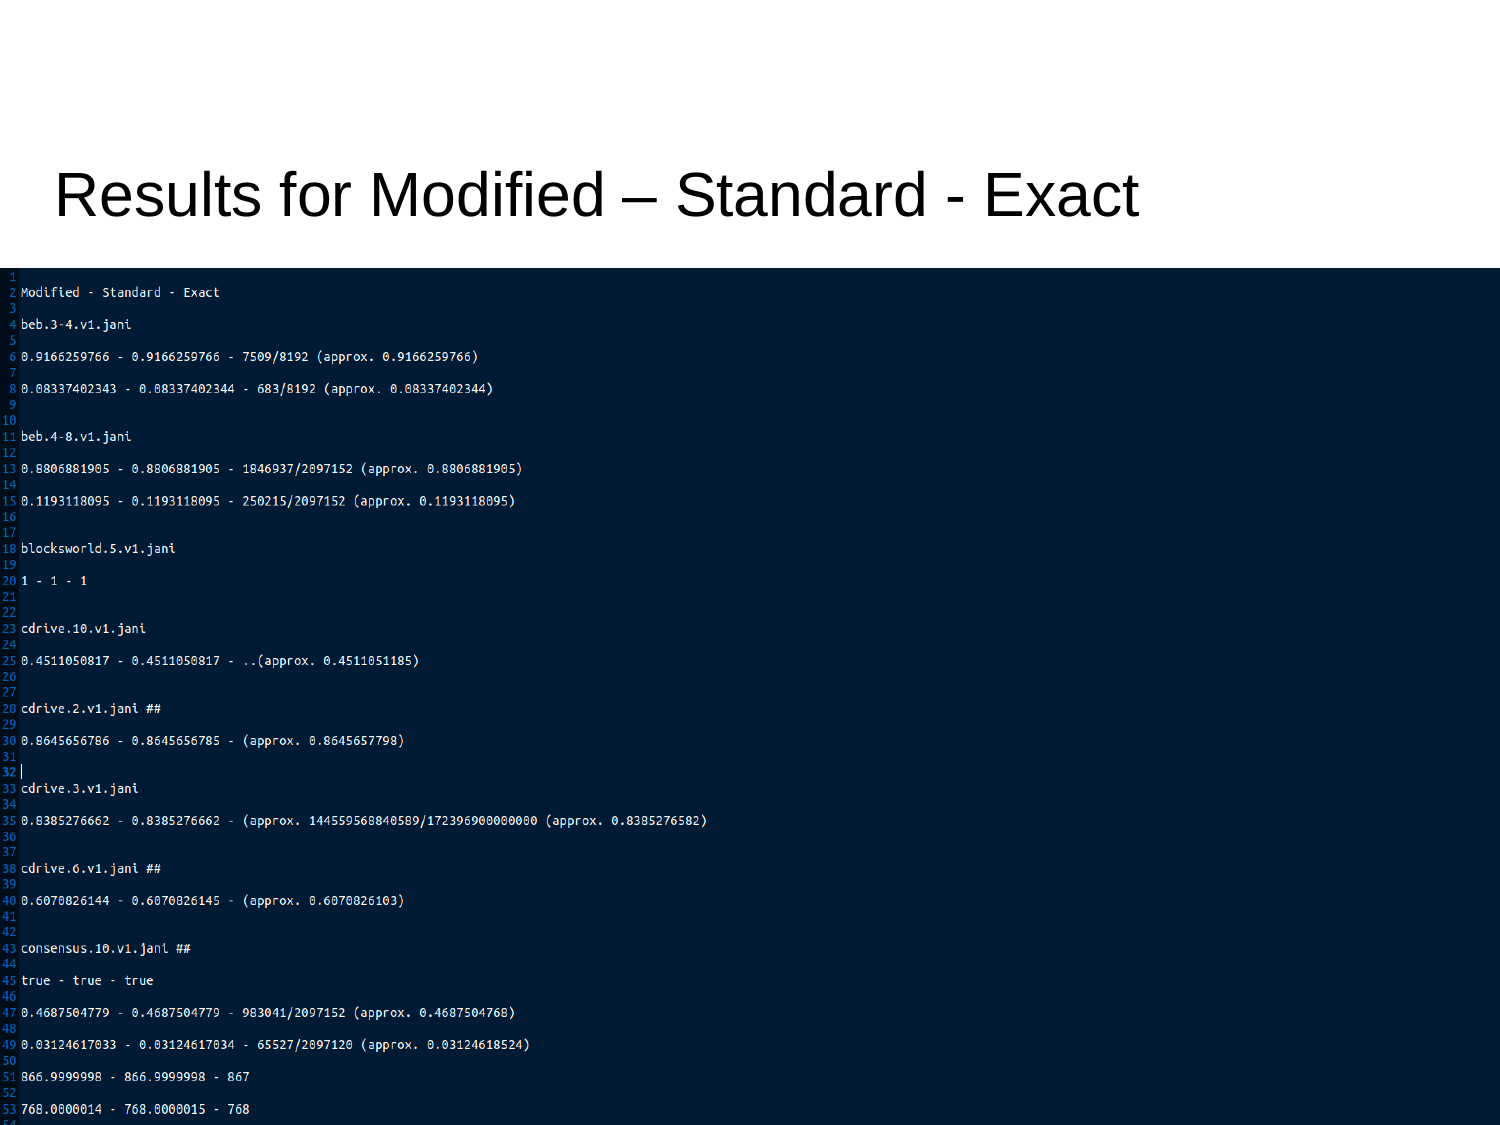

Results for Modified – Standard - Exact
#
8